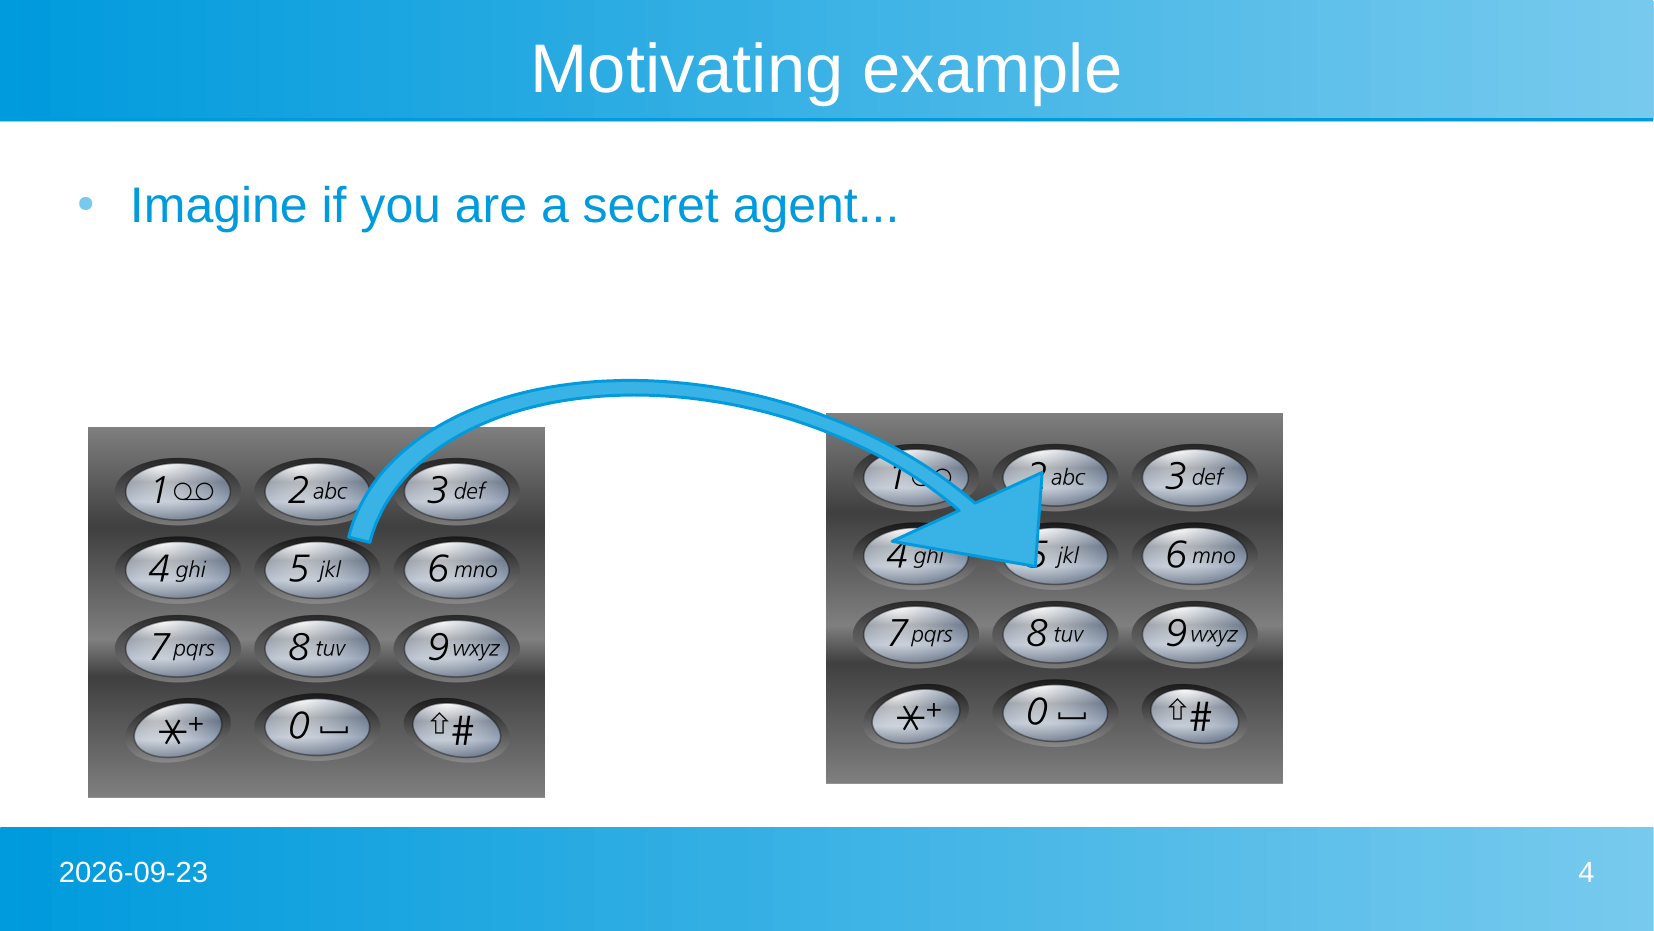

# Motivating example
Imagine if you are a secret agent...
4